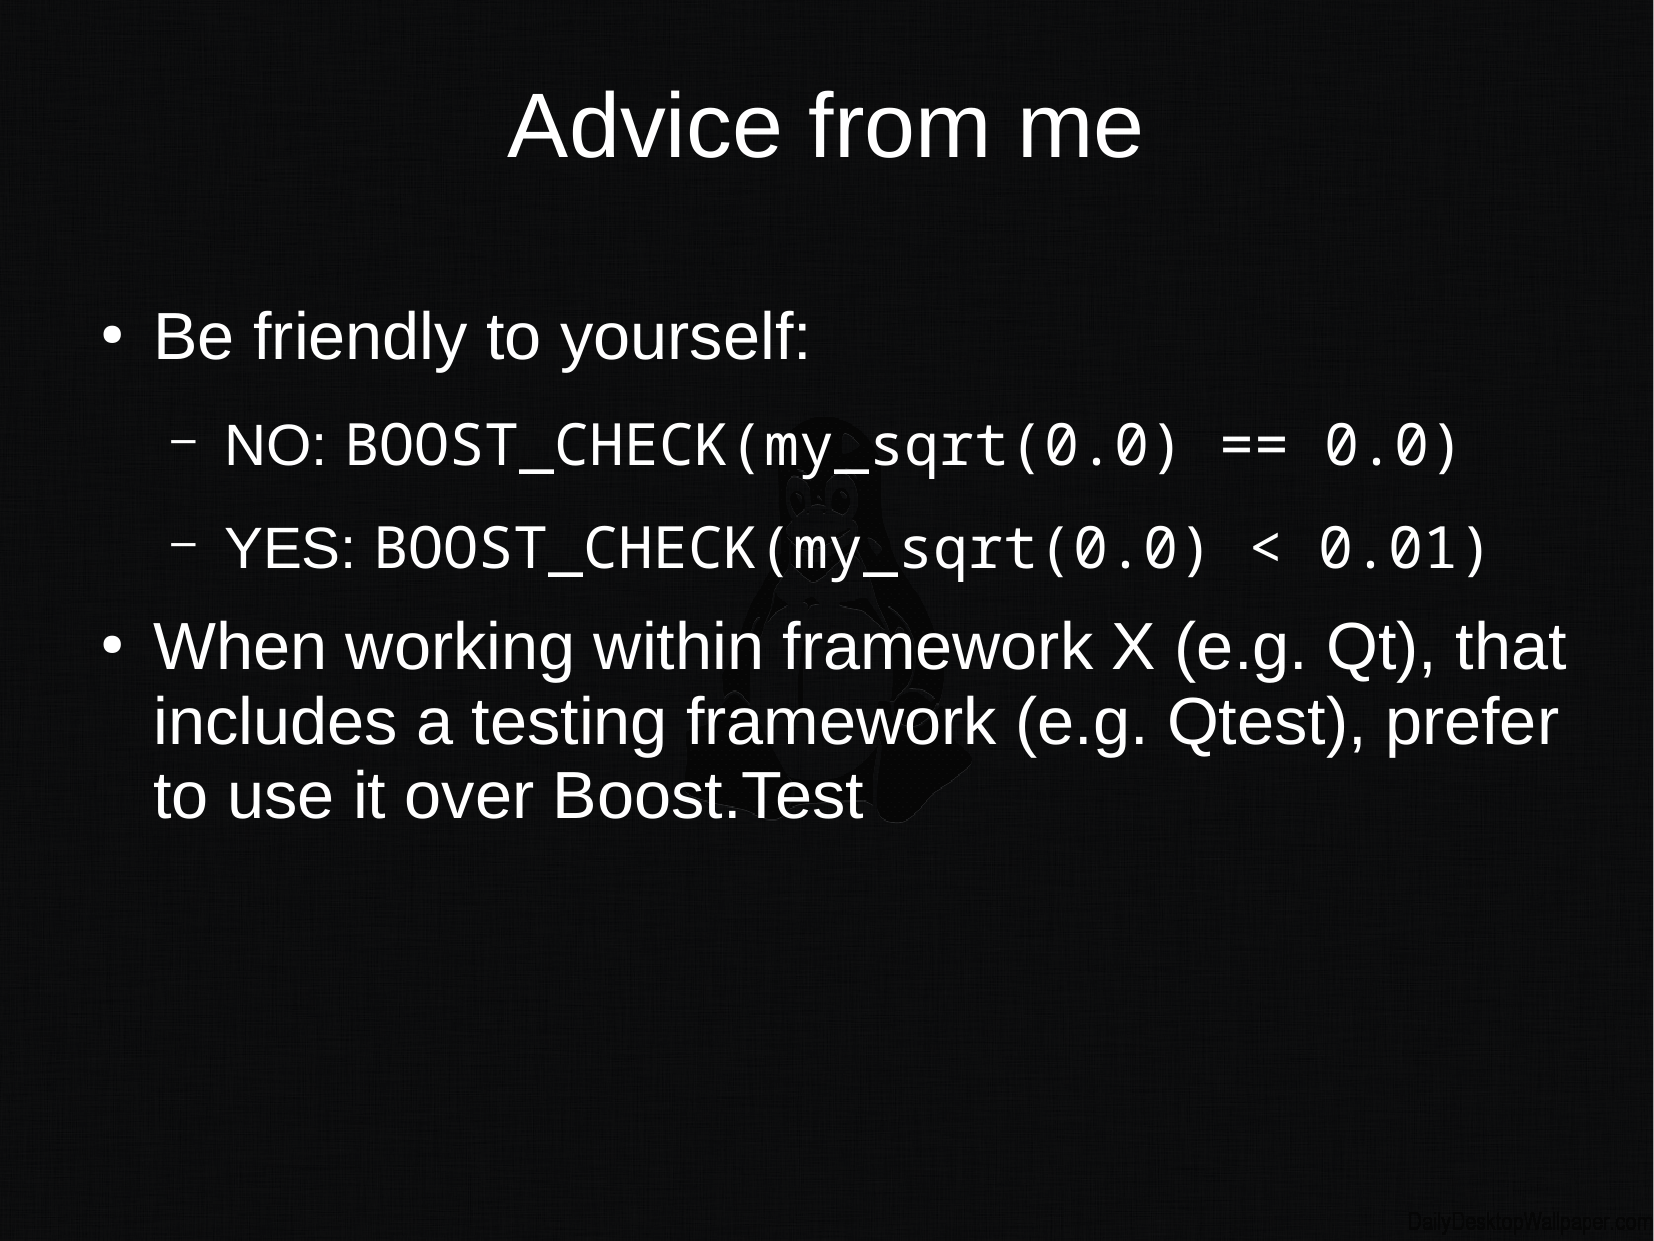

# Advice from me
Be friendly to yourself:
NO: BOOST_CHECK(my_sqrt(0.0) == 0.0)
YES: BOOST_CHECK(my_sqrt(0.0) < 0.01)
When working within framework X (e.g. Qt), that includes a testing framework (e.g. Qtest), prefer to use it over Boost.Test